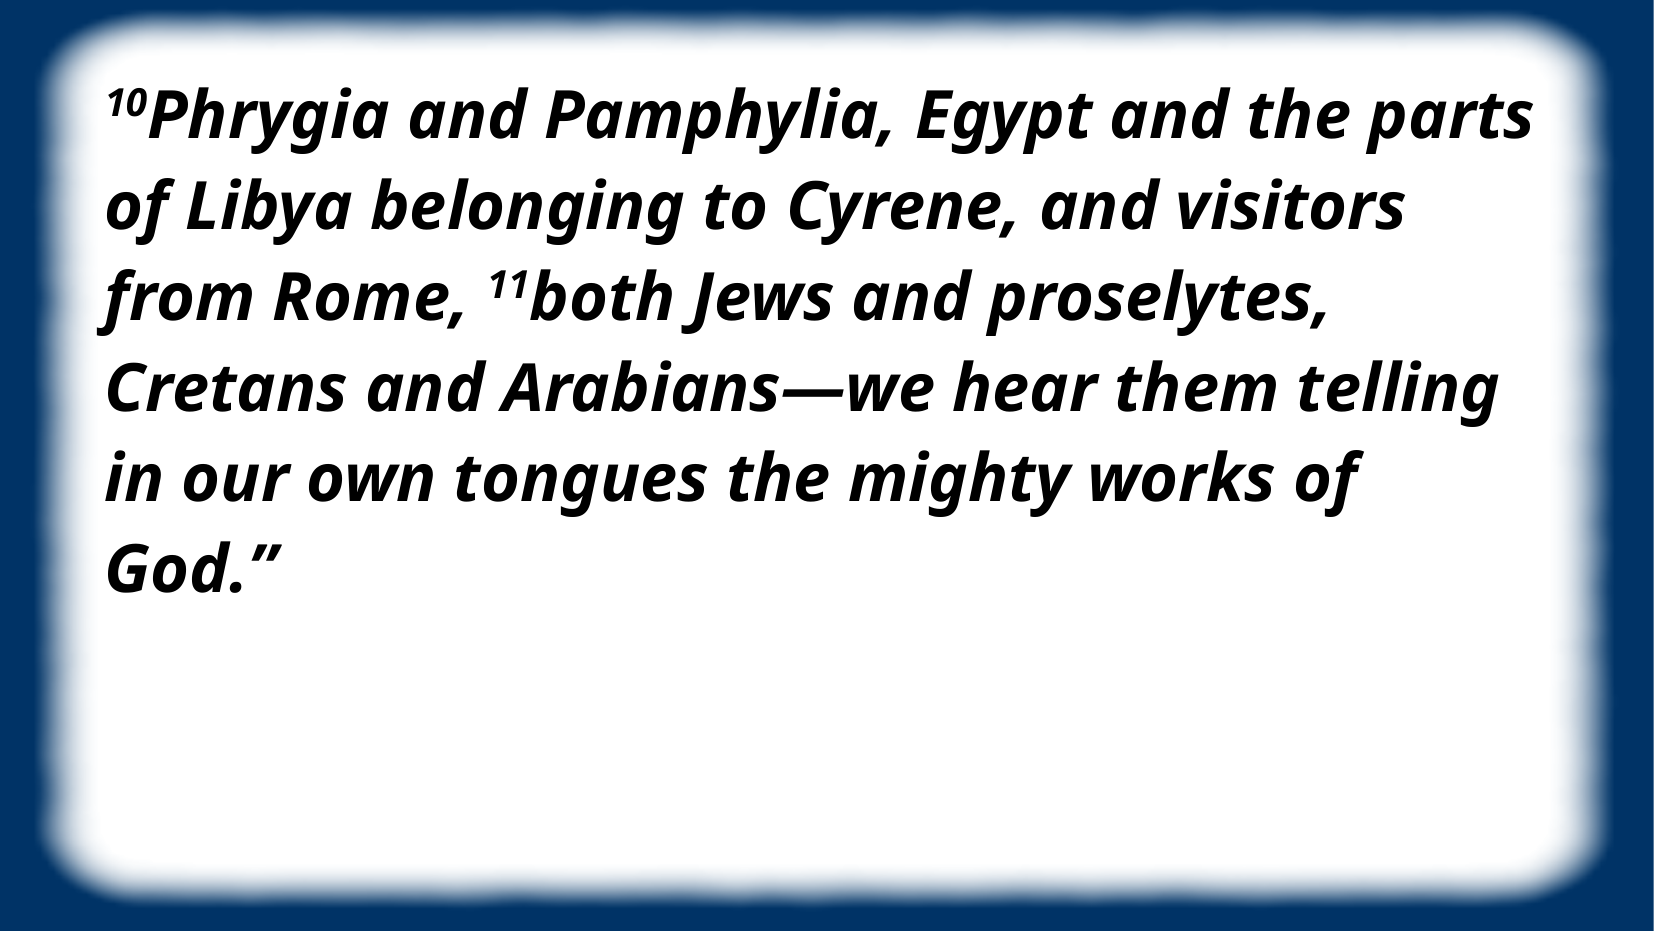

10Phrygia and Pamphylia, Egypt and the parts of Libya belonging to Cyrene, and visitors from Rome, 11both Jews and proselytes, Cretans and Arabians—we hear them telling in our own tongues the mighty works of God.”